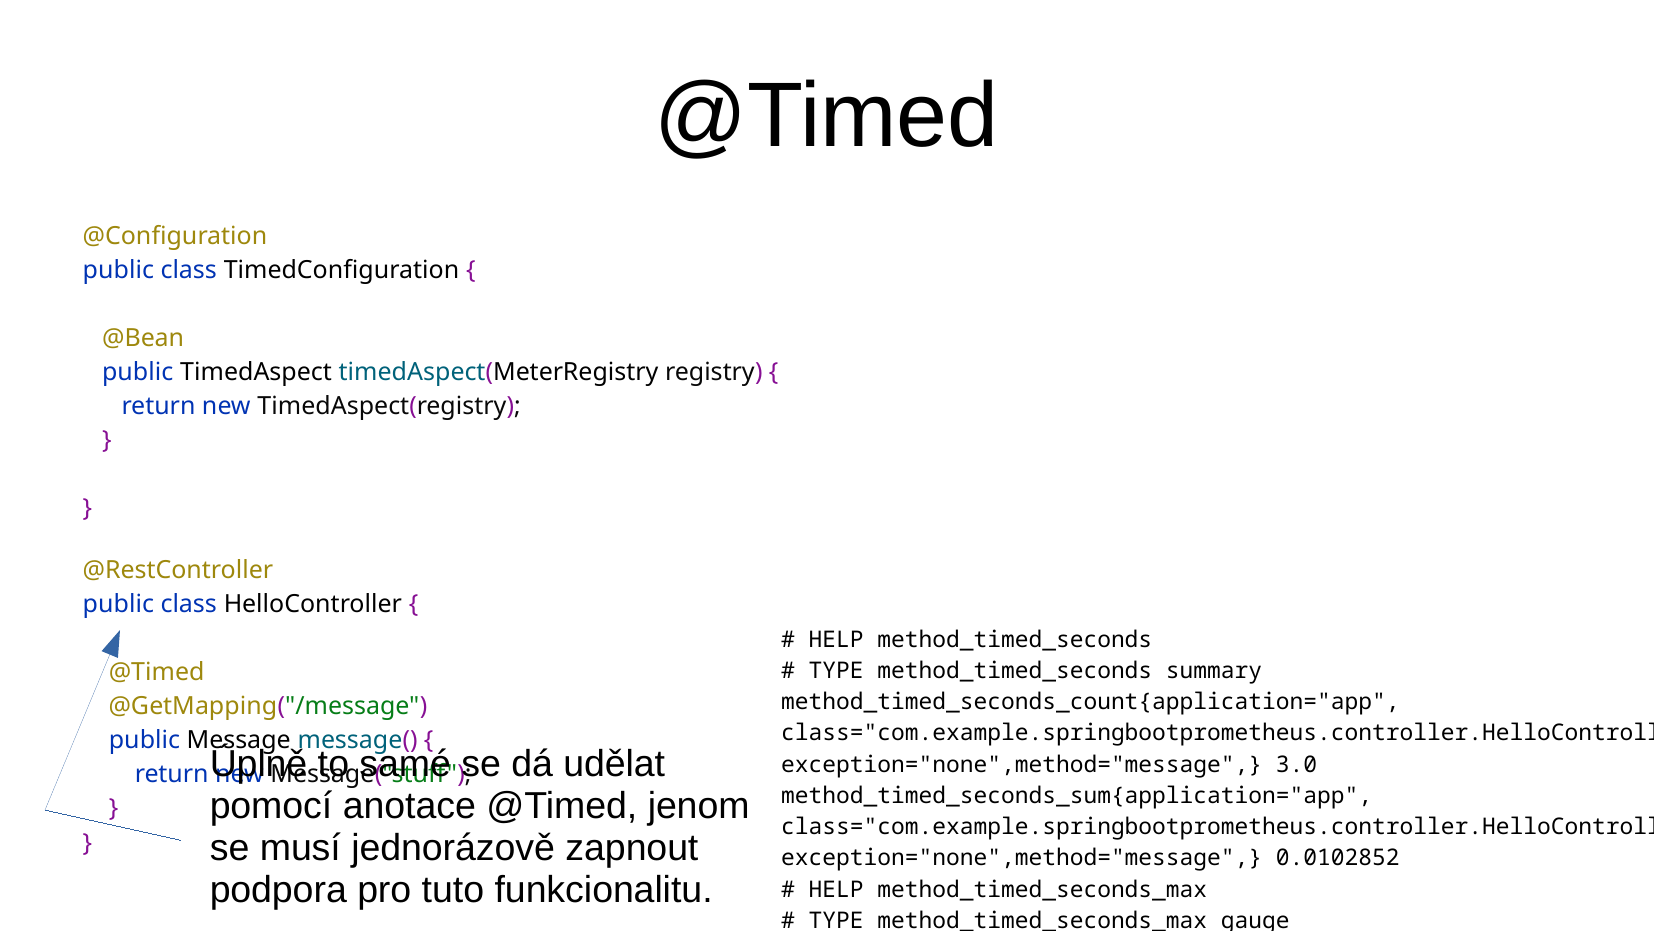

# @Timed
@Configuration
public class TimedConfiguration {
 @Bean
 public TimedAspect timedAspect(MeterRegistry registry) {
 return new TimedAspect(registry);
 }
}
@RestController
public class HelloController {
 @Timed
 @GetMapping("/message")
 public Message message() {
 return new Message("stuff");
 }
}
# HELP method_timed_seconds
# TYPE method_timed_seconds summary
method_timed_seconds_count{application="app",
class="com.example.springbootprometheus.controller.HelloController",
exception="none",method="message",} 3.0
method_timed_seconds_sum{application="app",
class="com.example.springbootprometheus.controller.HelloController",
exception="none",method="message",} 0.0102852
# HELP method_timed_seconds_max
# TYPE method_timed_seconds_max gauge
method_timed_seconds_max{application="app",
class="com.example.springbootprometheus.controller.HelloController",
exception="none",method="message",} 0.0101703
Úplně to samé se dá udělat pomocí anotace @Timed, jenom se musí jednorázově zapnout podpora pro tuto funkcionalitu.